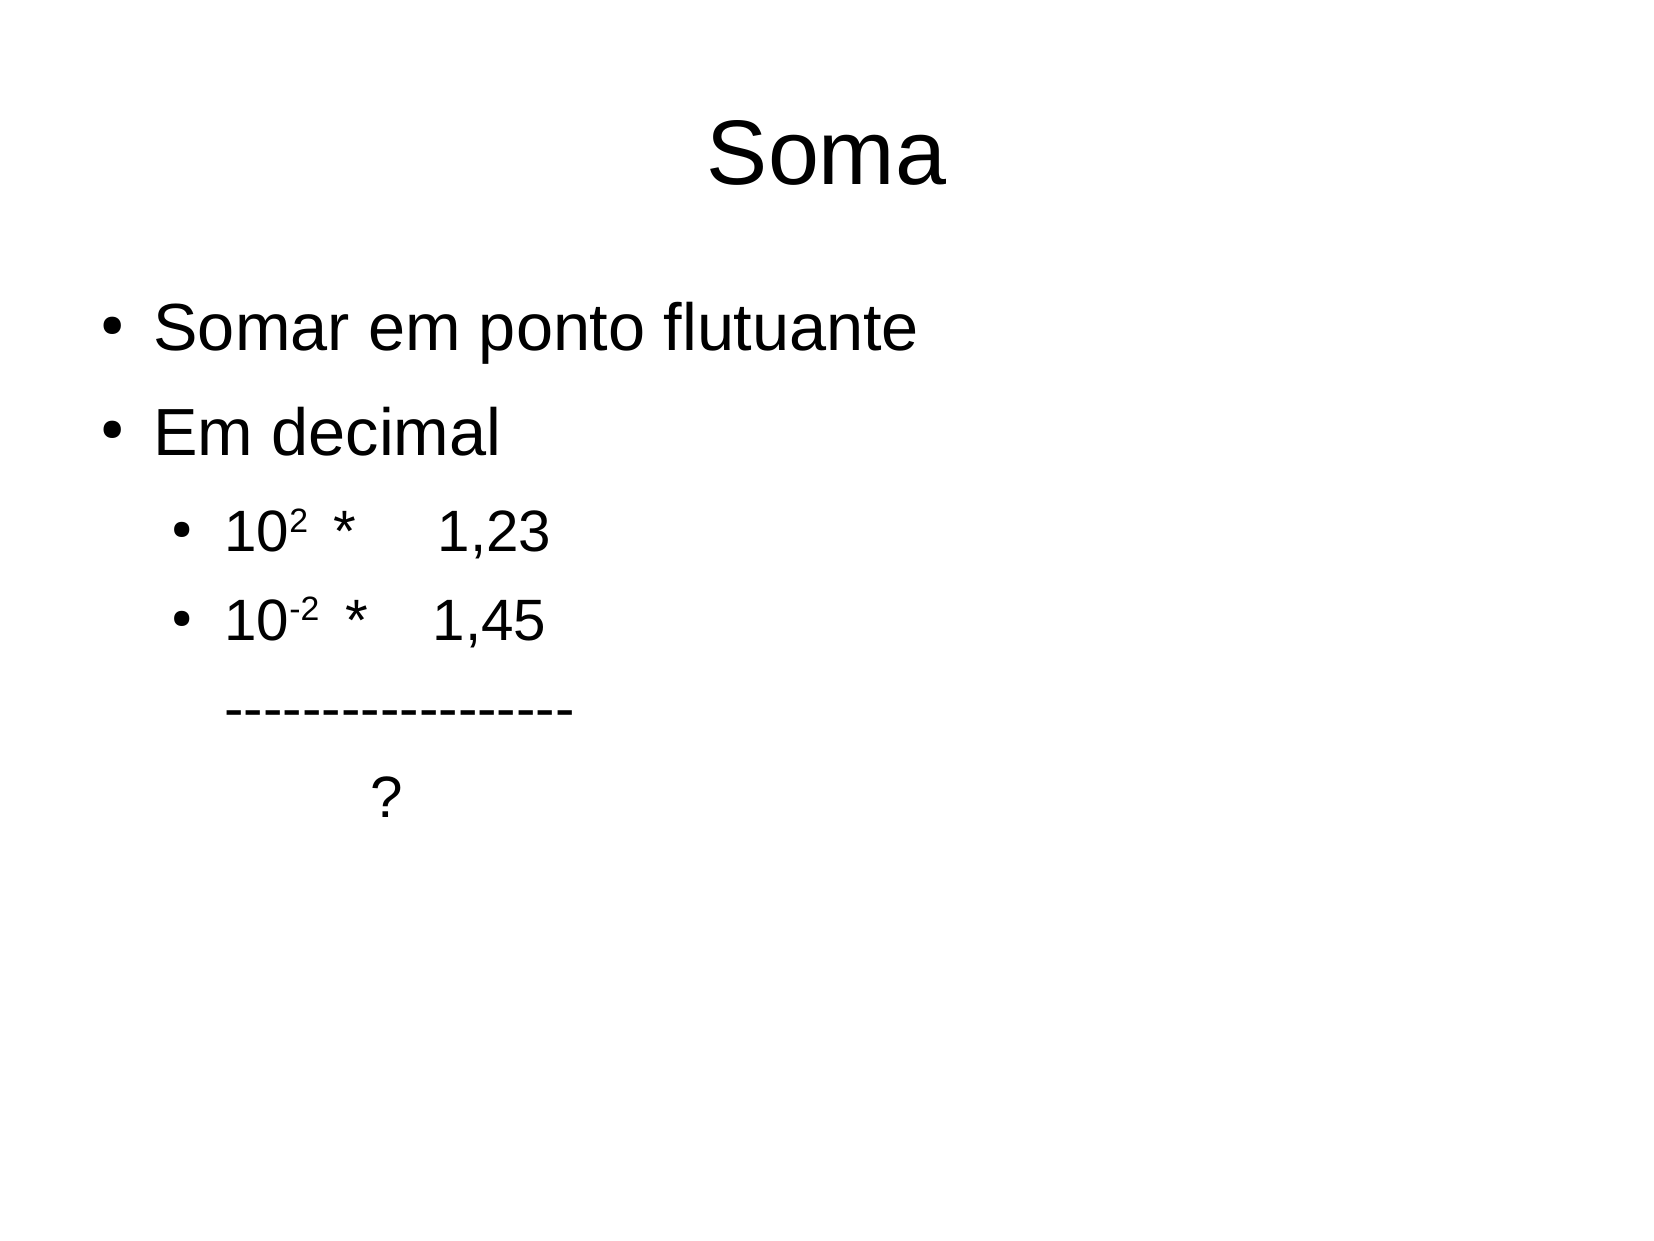

# Soma
Somar em ponto flutuante
Em decimal
102 * 1,23
10-2 * 1,45
------------------
 ?